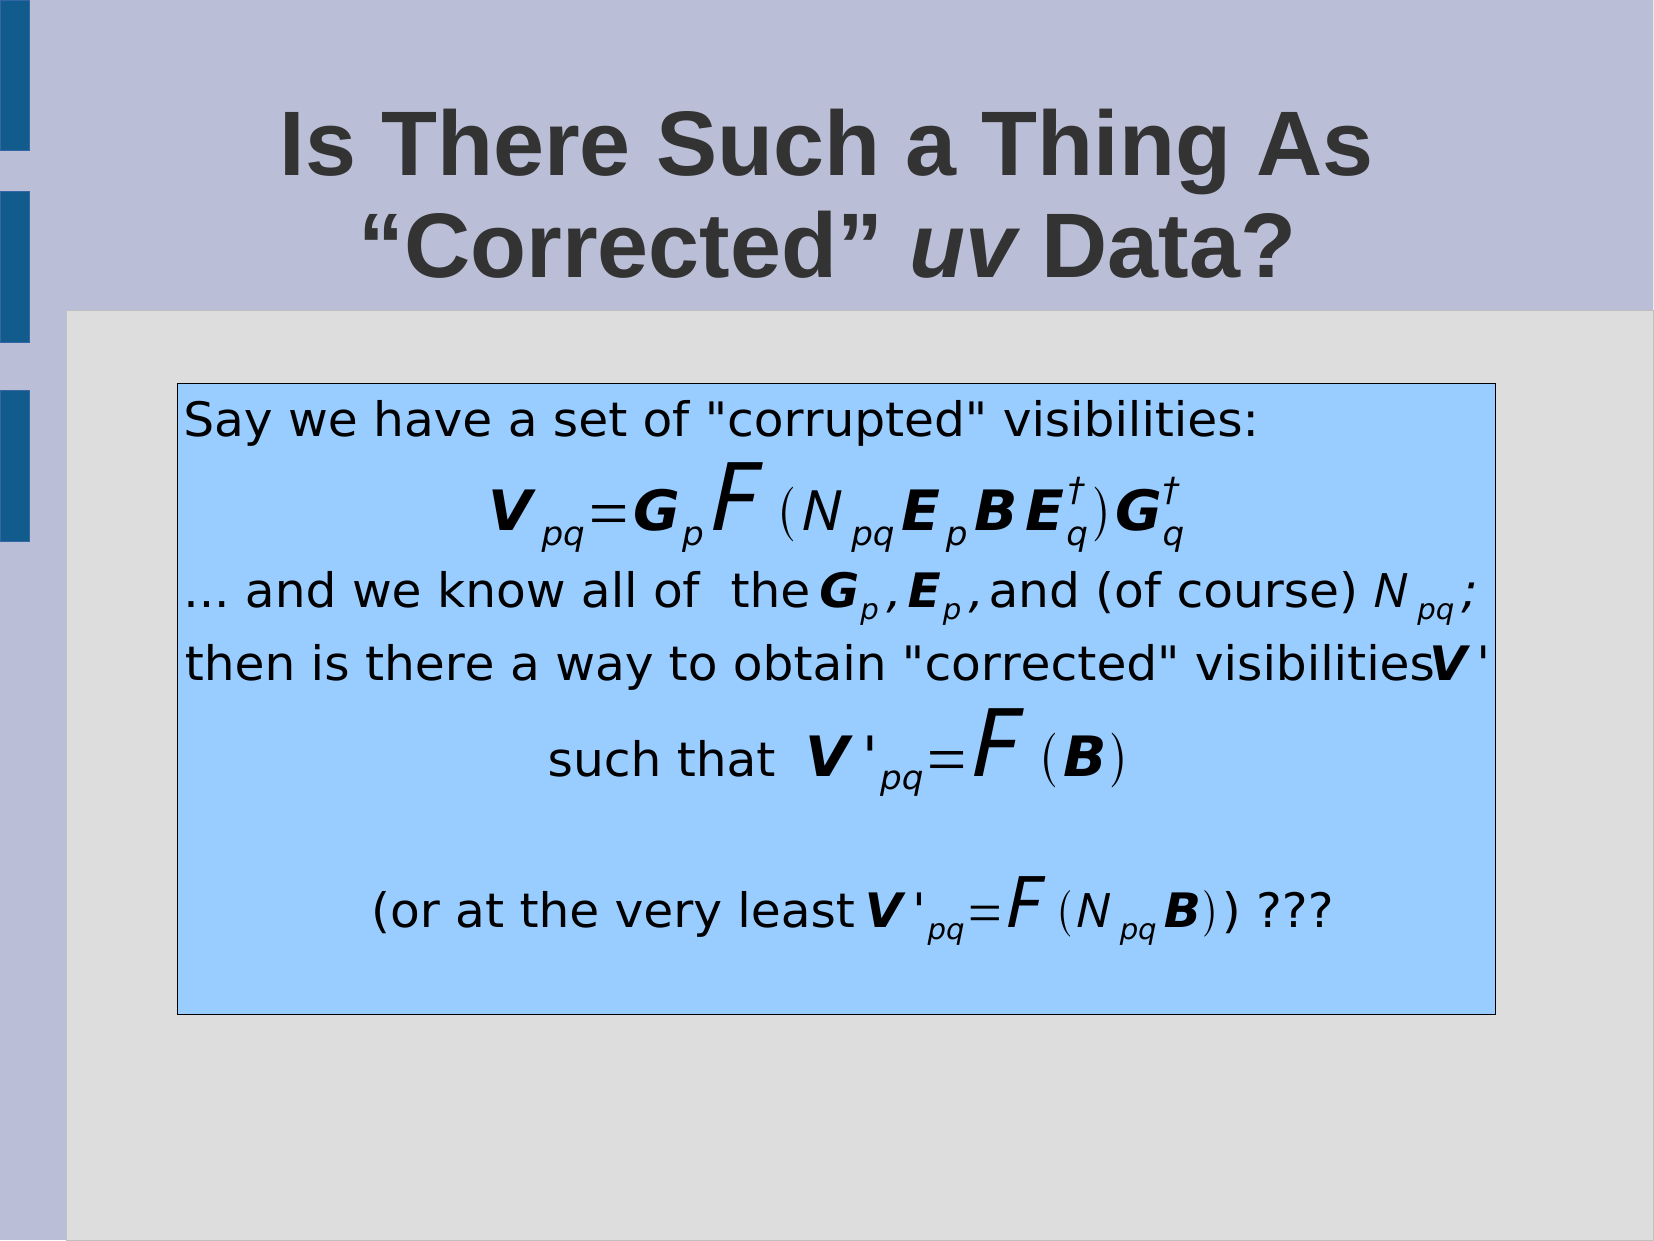

# Is There Such a Thing As “Corrected” uv Data?